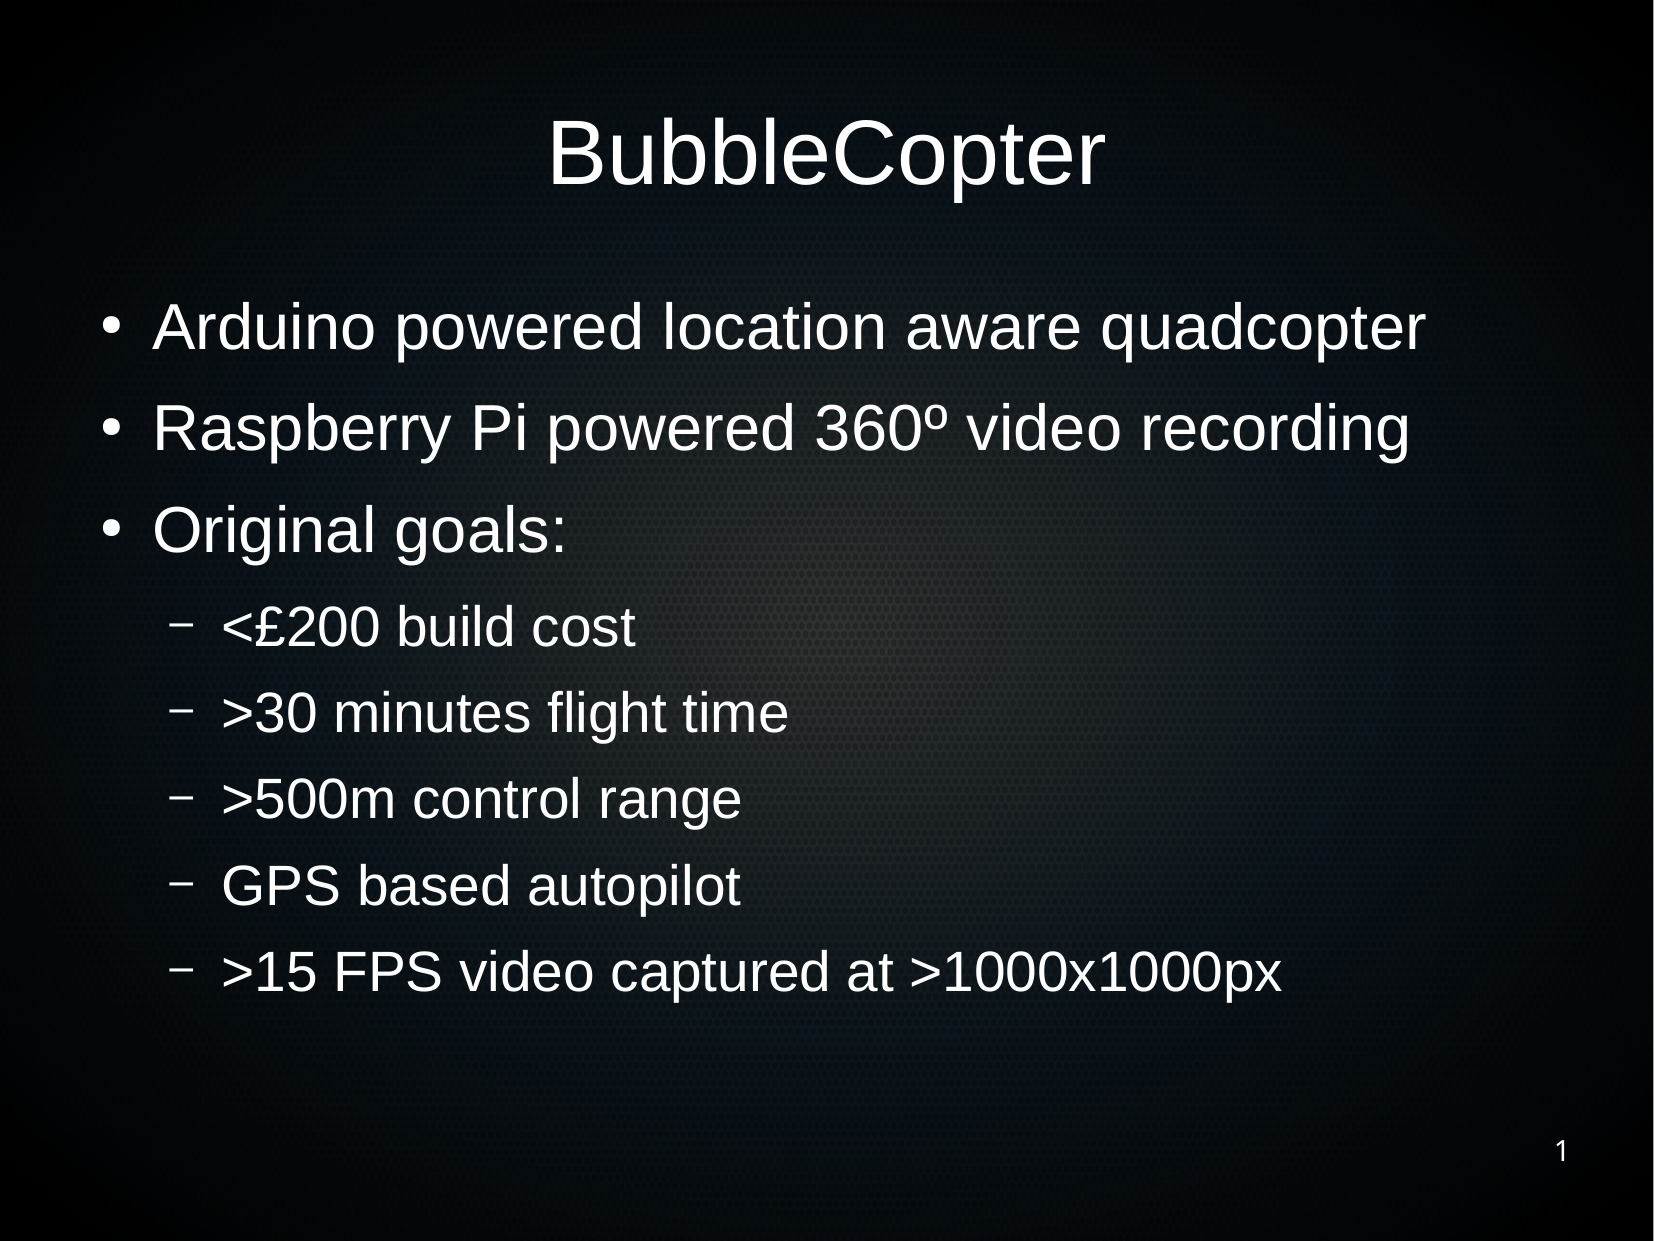

# BubbleCopter
Arduino powered location aware quadcopter
Raspberry Pi powered 360º video recording
Original goals:
<£200 build cost
>30 minutes flight time
>500m control range
GPS based autopilot
>15 FPS video captured at >1000x1000px
1